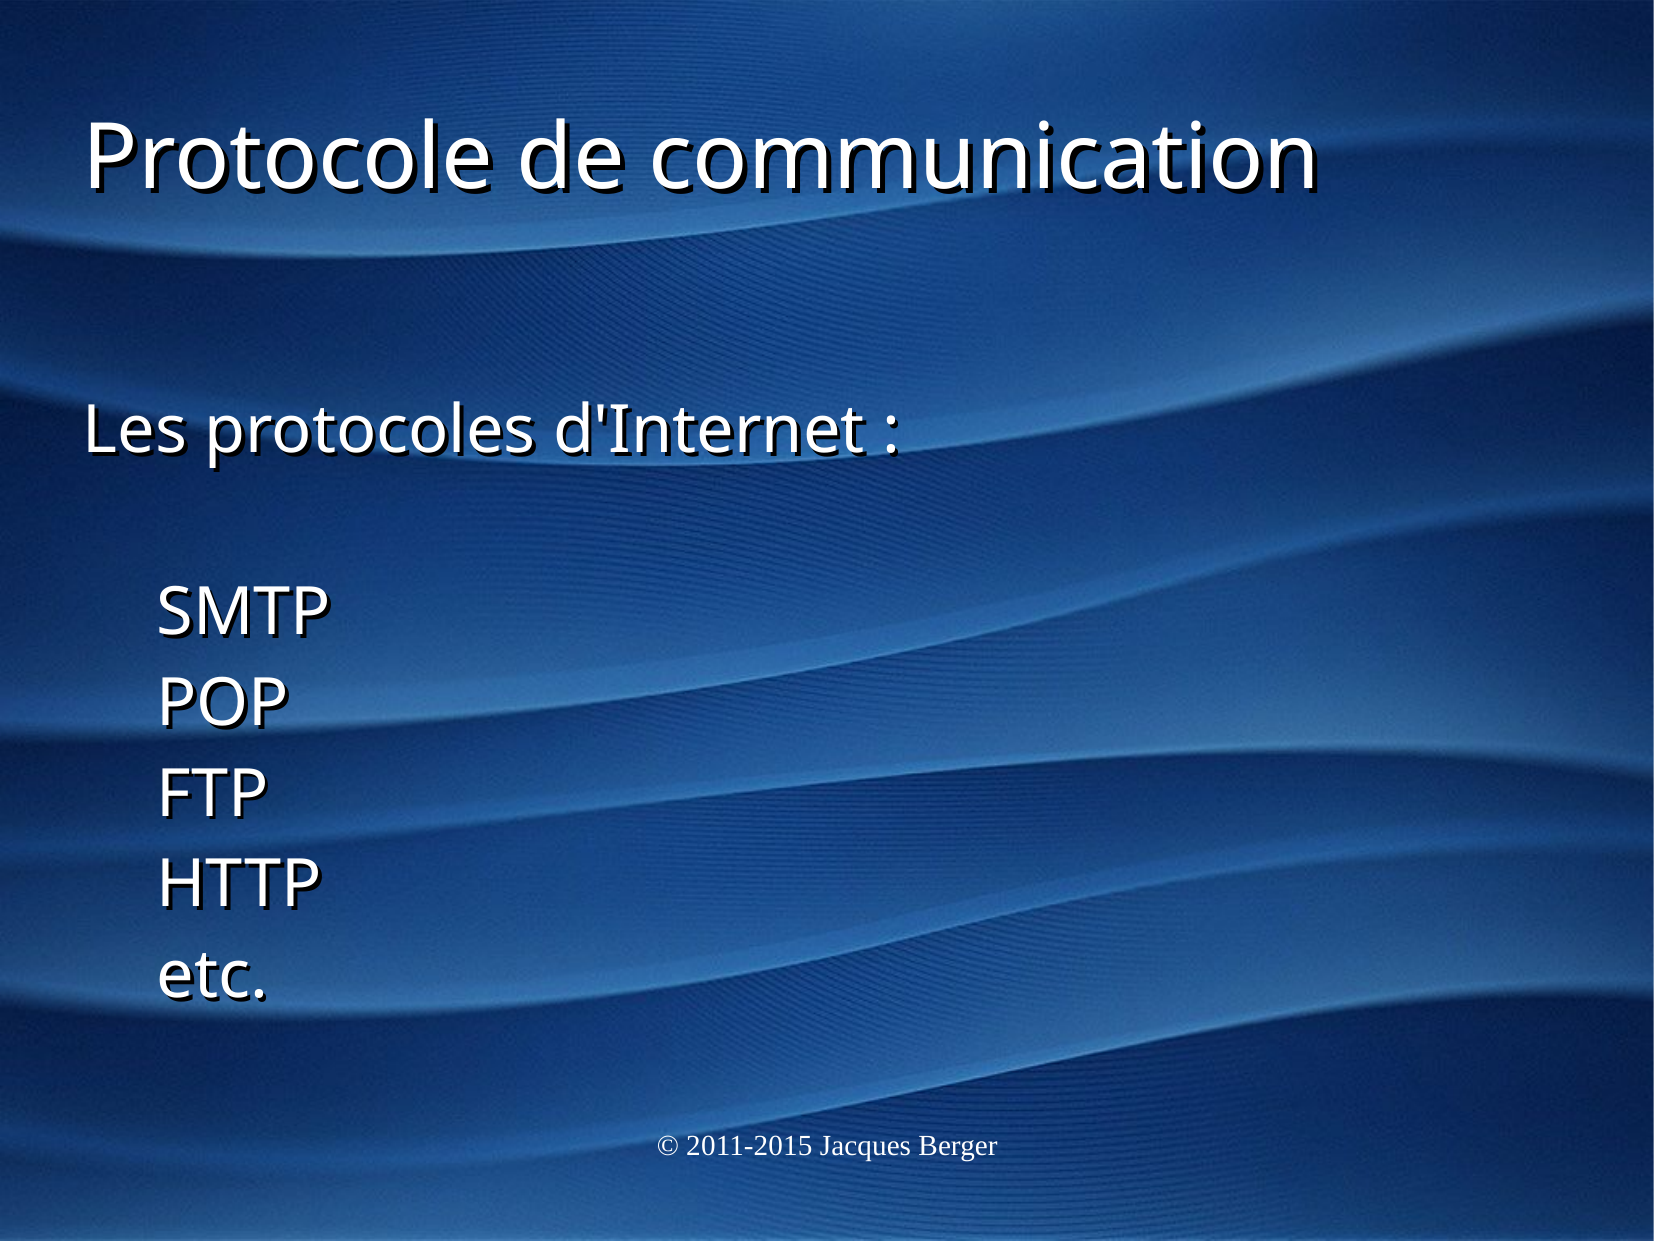

# Protocole de communication
Les protocoles d'Internet :
	SMTP
	POP
	FTP
	HTTP
	etc.
© 2011-2015 Jacques Berger